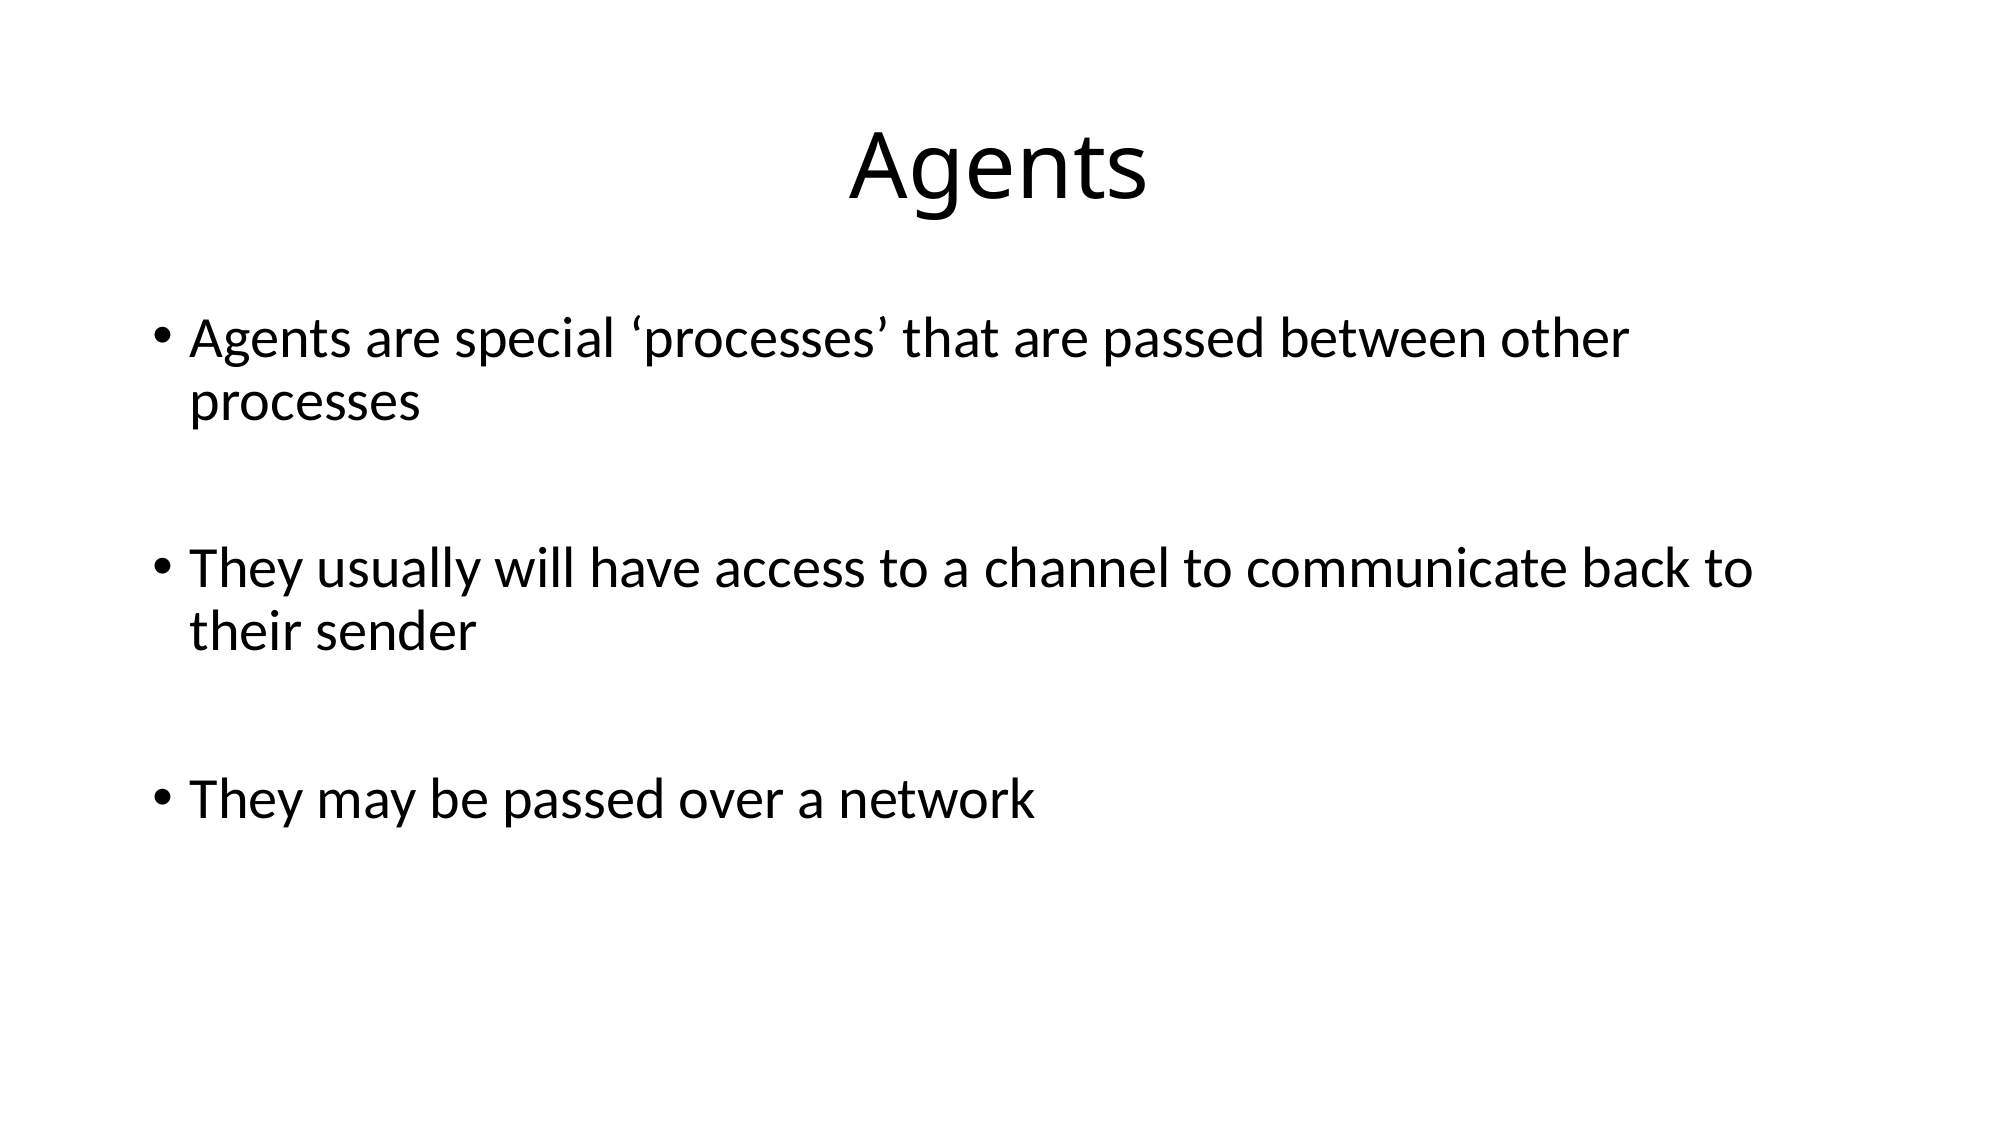

# Agents
Agents are special ‘processes’ that are passed between other processes
They usually will have access to a channel to communicate back to their sender
They may be passed over a network